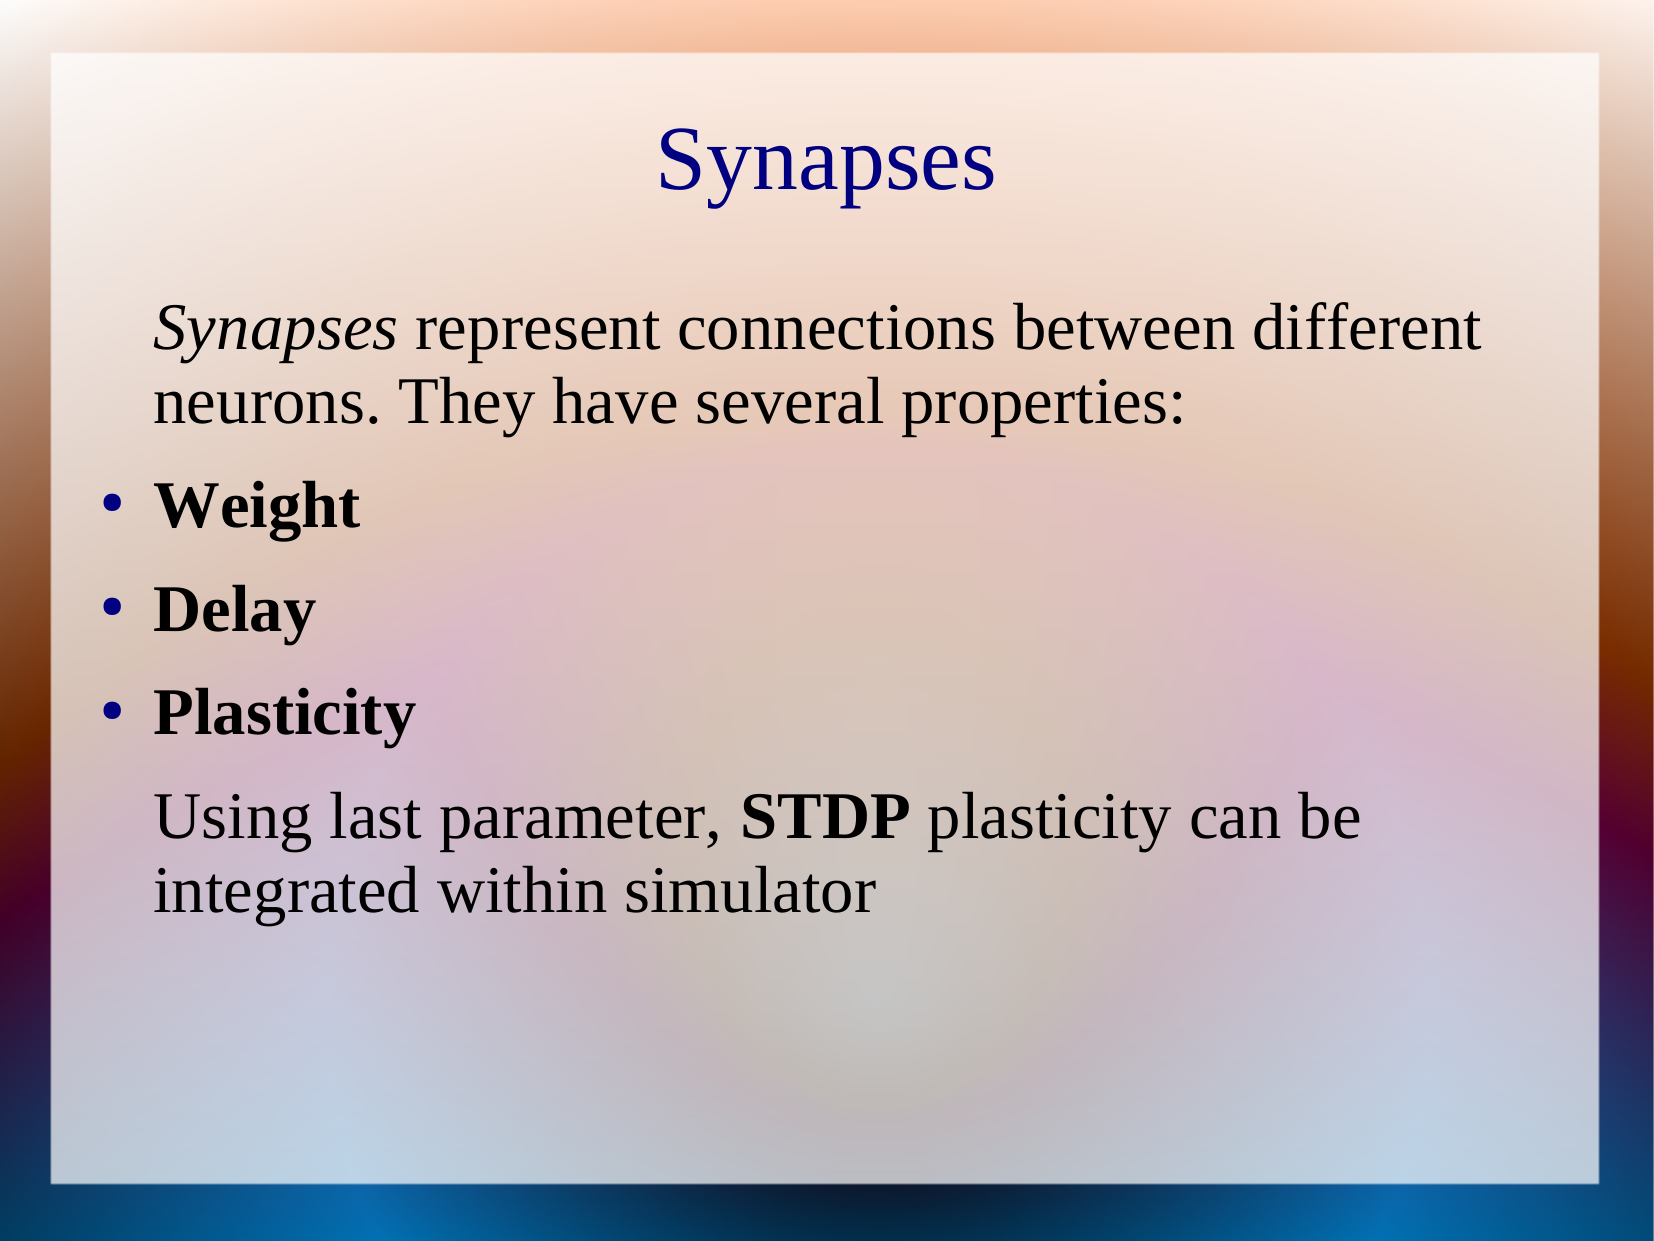

# Synapses
Synapses represent connections between different neurons. They have several properties:
Weight
Delay
Plasticity
Using last parameter, STDP plasticity can be integrated within simulator